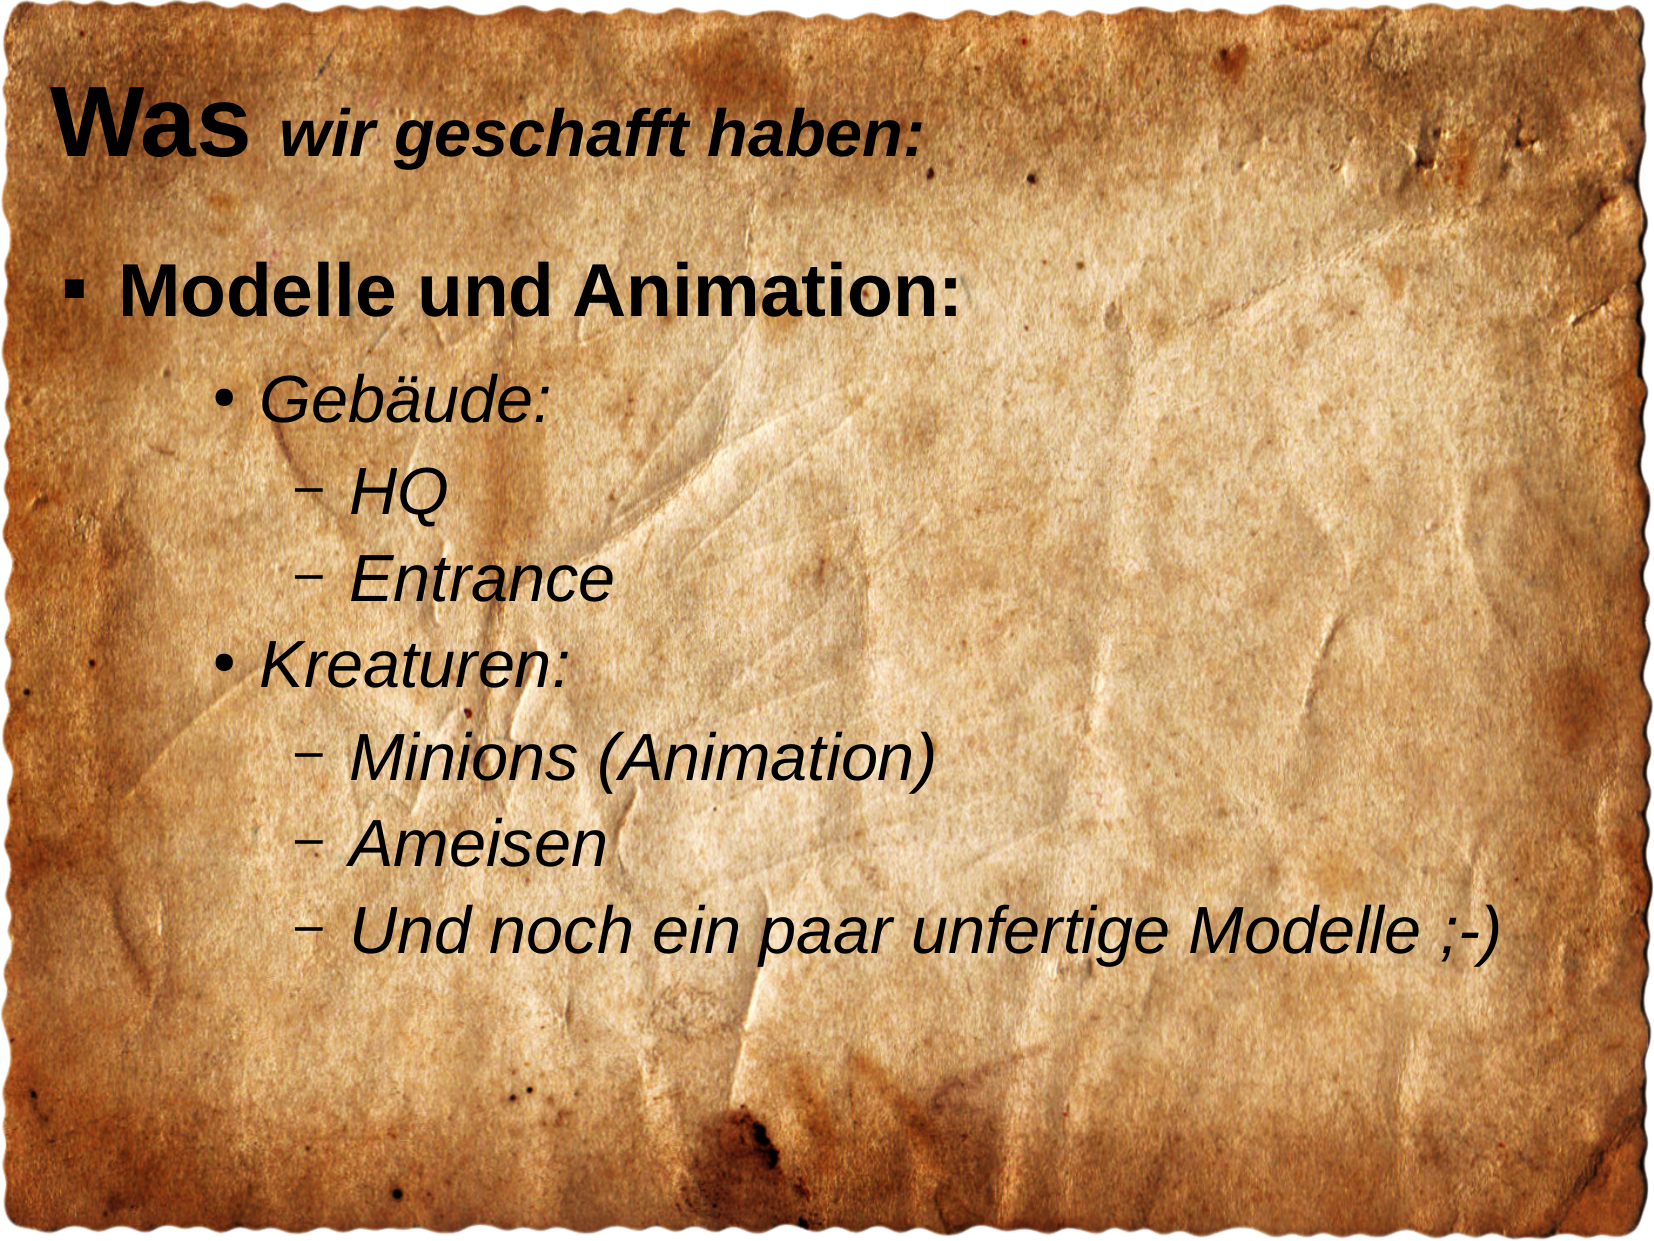

Was wir geschafft haben:
# Modelle und Animation:
Gebäude:
 HQ
 Entrance
Kreaturen:
 Minions (Animation)
 Ameisen
 Und noch ein paar unfertige Modelle ;-)